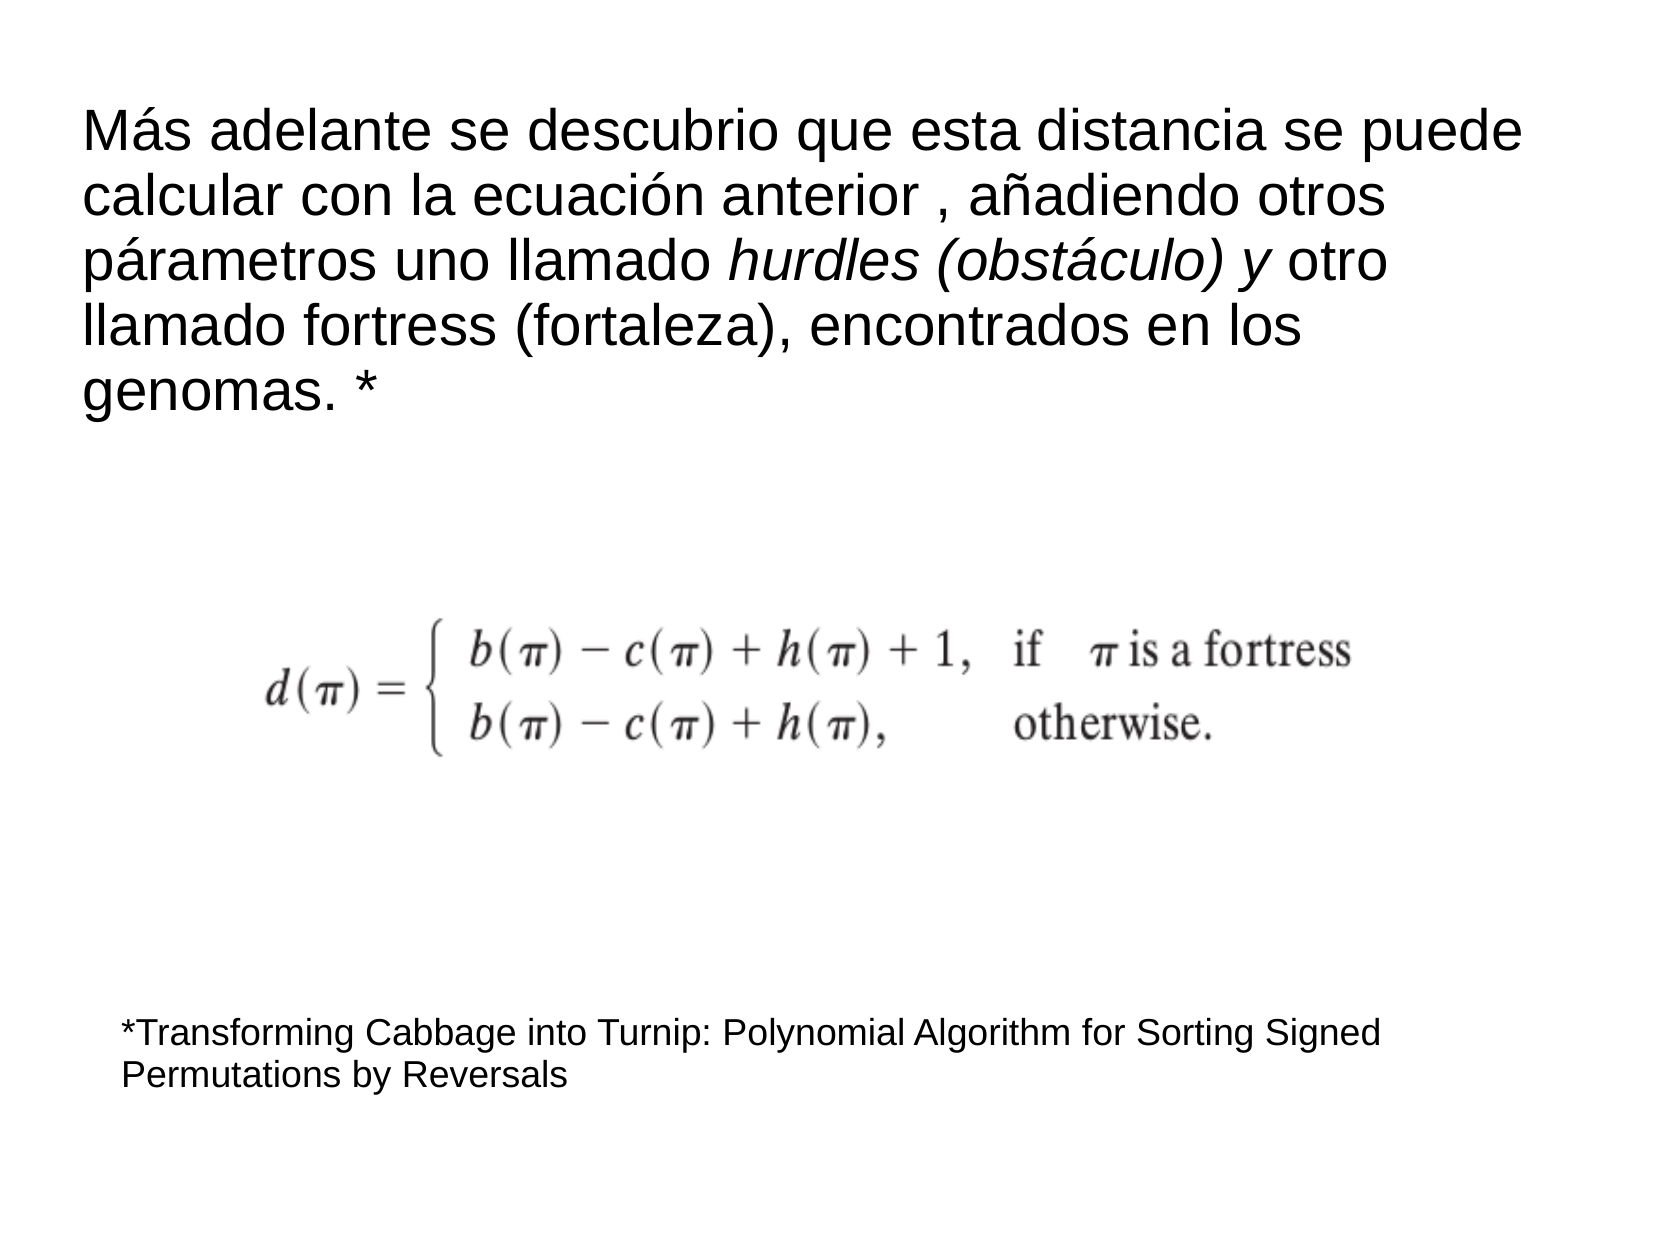

# Más adelante se descubrio que esta distancia se puede calcular con la ecuación anterior , añadiendo otros párametros uno llamado hurdles (obstáculo) y otro llamado fortress (fortaleza), encontrados en los genomas. *
*Transforming Cabbage into Turnip: Polynomial Algorithm for Sorting Signed Permutations by Reversals